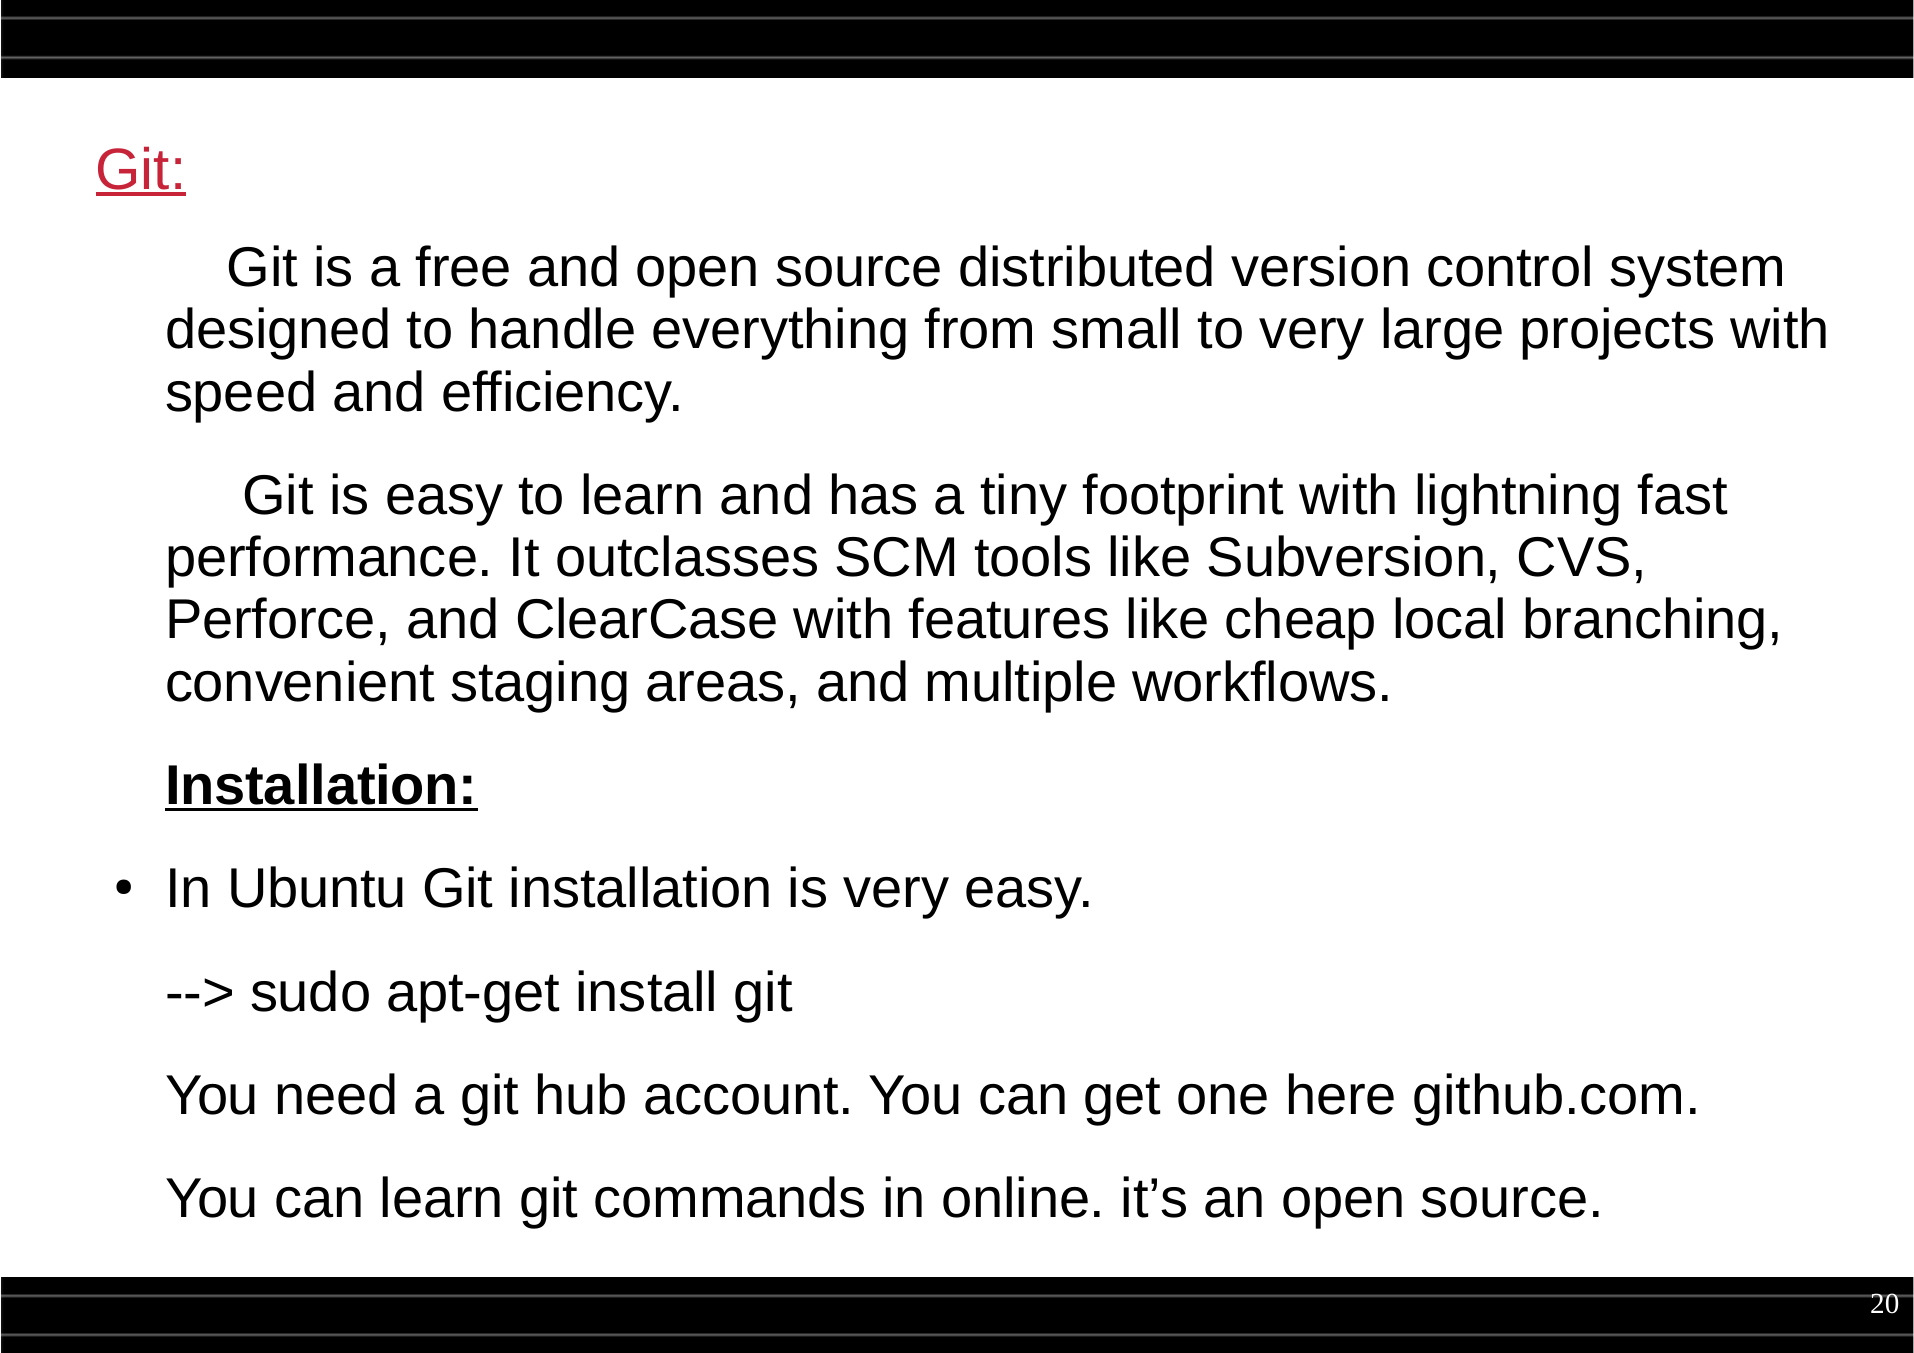

# Git:
 Git is a free and open source distributed version control system designed to handle everything from small to very large projects with speed and efficiency.
 Git is easy to learn and has a tiny footprint with lightning fast performance. It outclasses SCM tools like Subversion, CVS, Perforce, and ClearCase with features like cheap local branching, convenient staging areas, and multiple workflows.
Installation:
In Ubuntu Git installation is very easy.
--> sudo apt-get install git
You need a git hub account. You can get one here github.com.
You can learn git commands in online. it’s an open source.